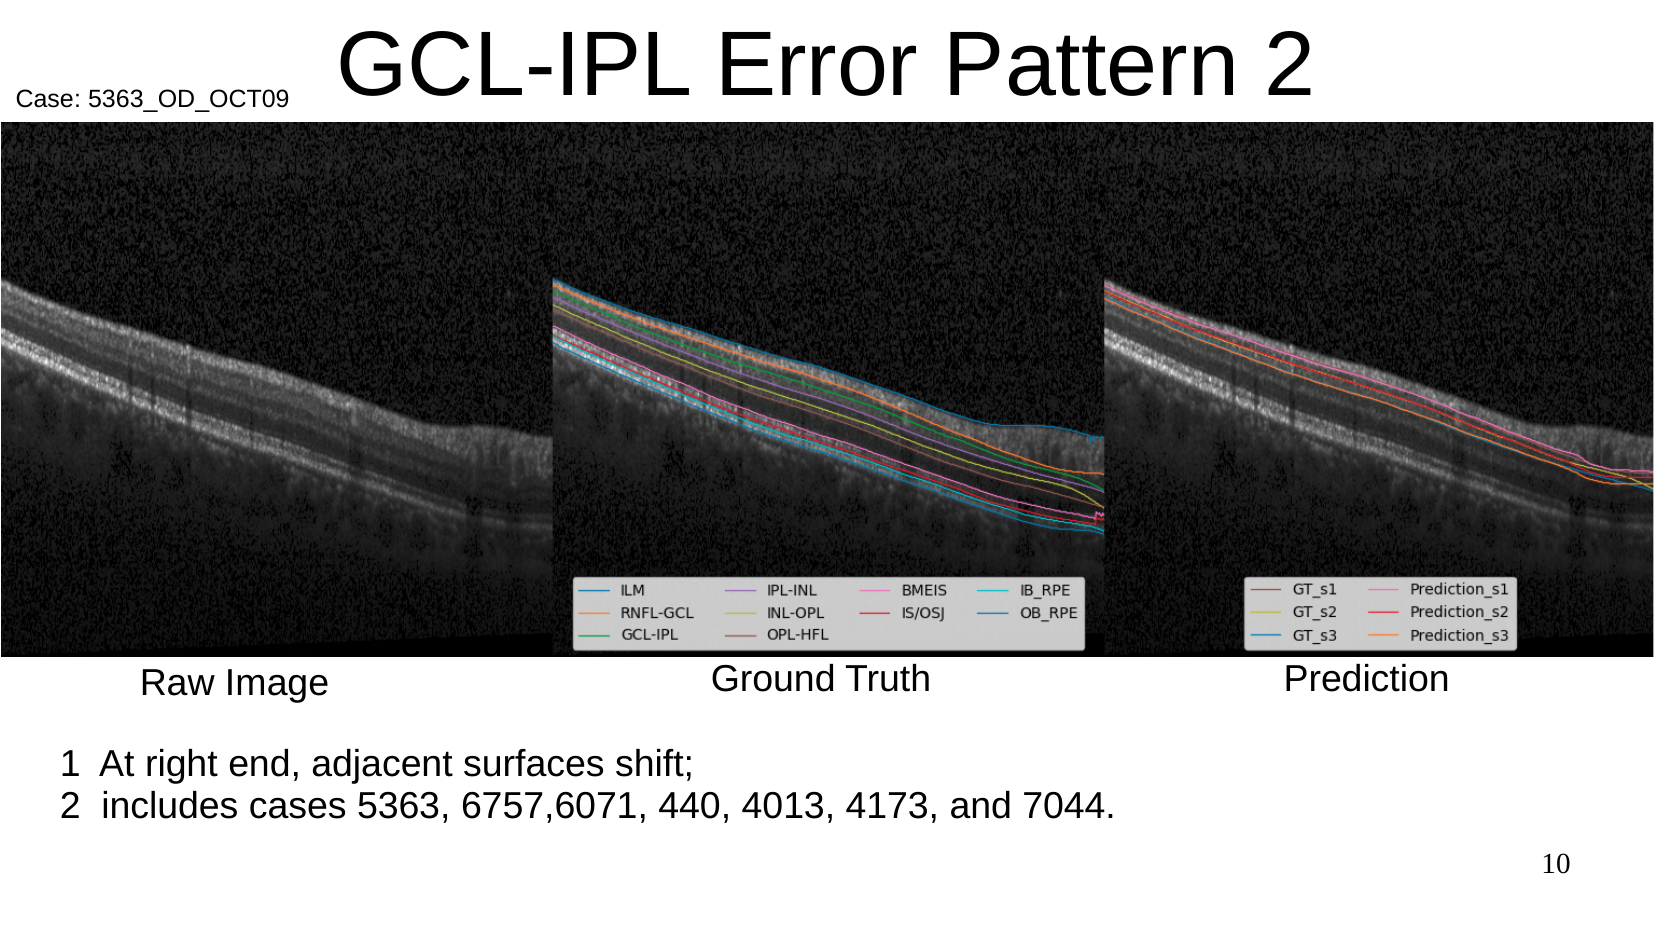

# GCL-IPL Error Pattern 2
Case: 5363_OD_OCT09
Ground Truth
Prediction
Raw Image
1 At right end, adjacent surfaces shift;
2 includes cases 5363, 6757,6071, 440, 4013, 4173, and 7044.
10